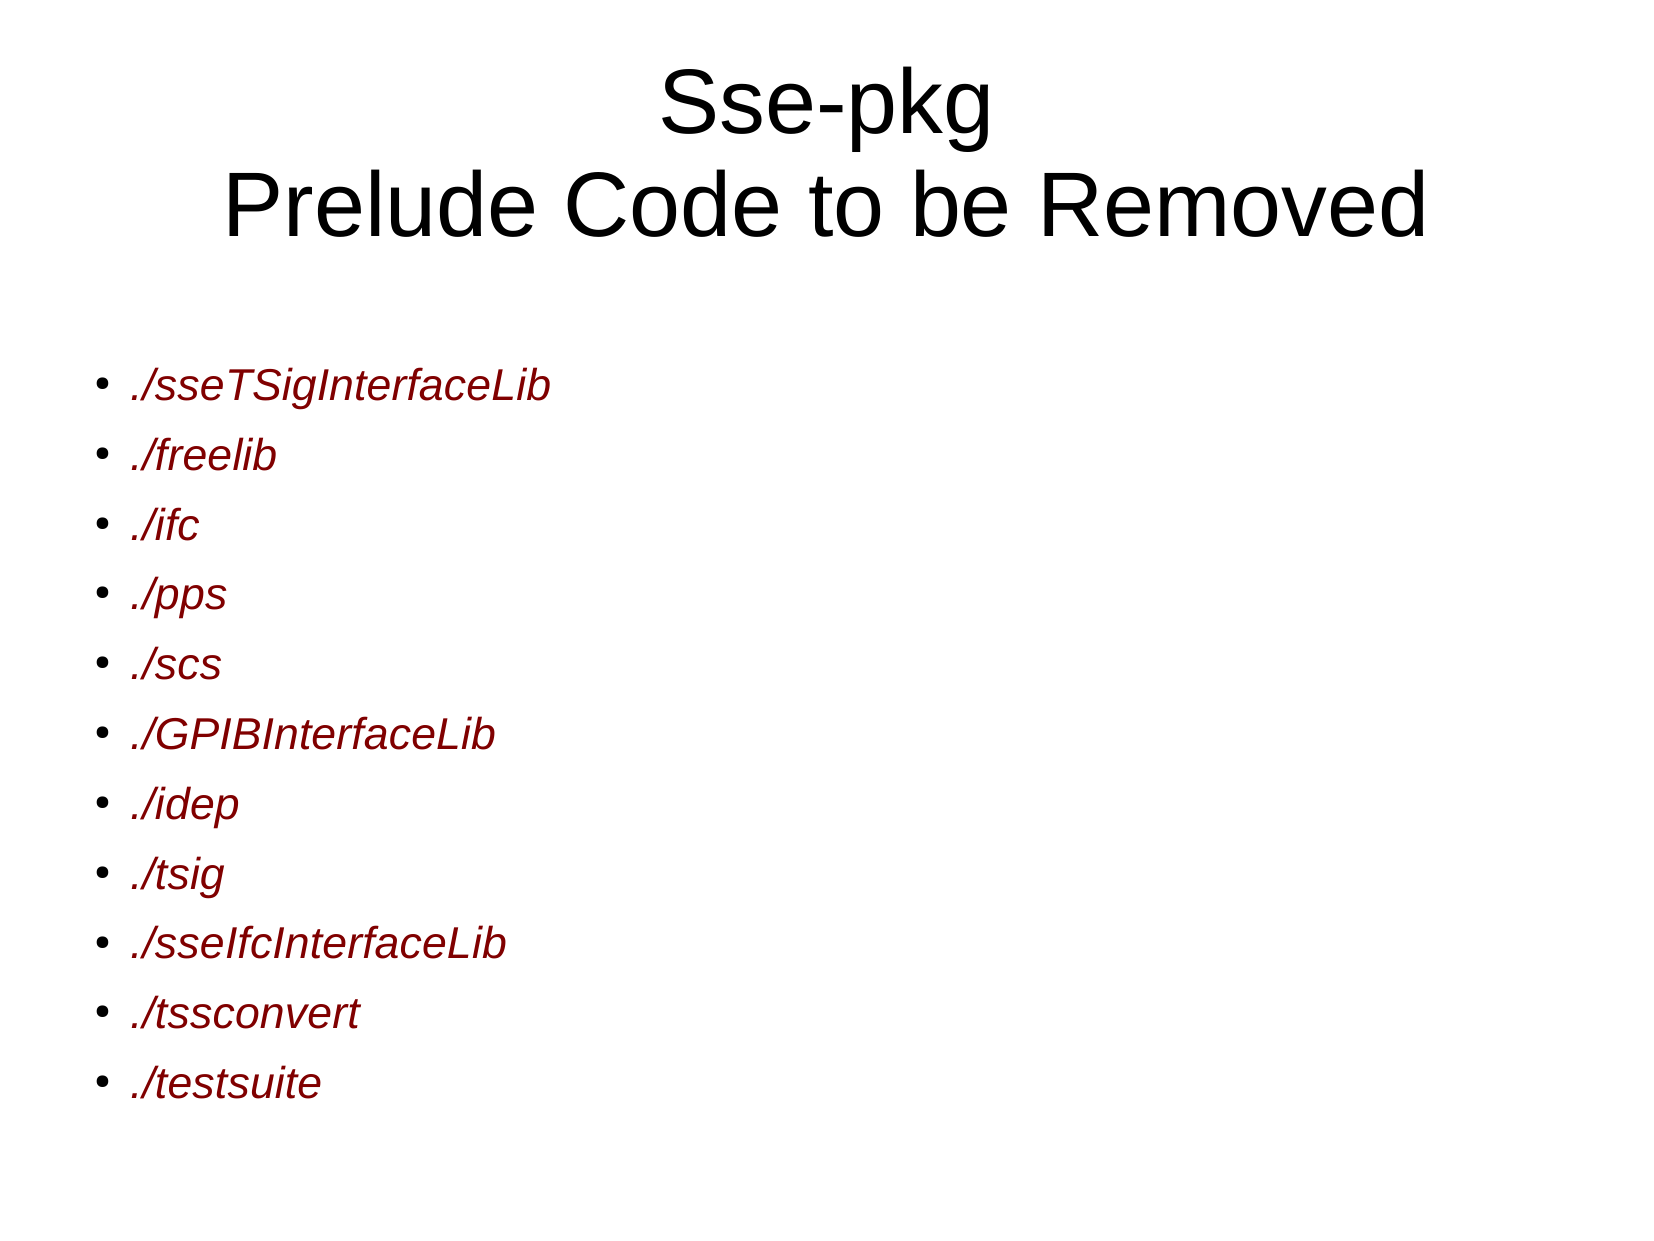

# Sse-pkg Prelude Code to be Removed
./sseTSigInterfaceLib
./freelib
./ifc
./pps
./scs
./GPIBInterfaceLib
./idep
./tsig
./sseIfcInterfaceLib
./tssconvert
./testsuite